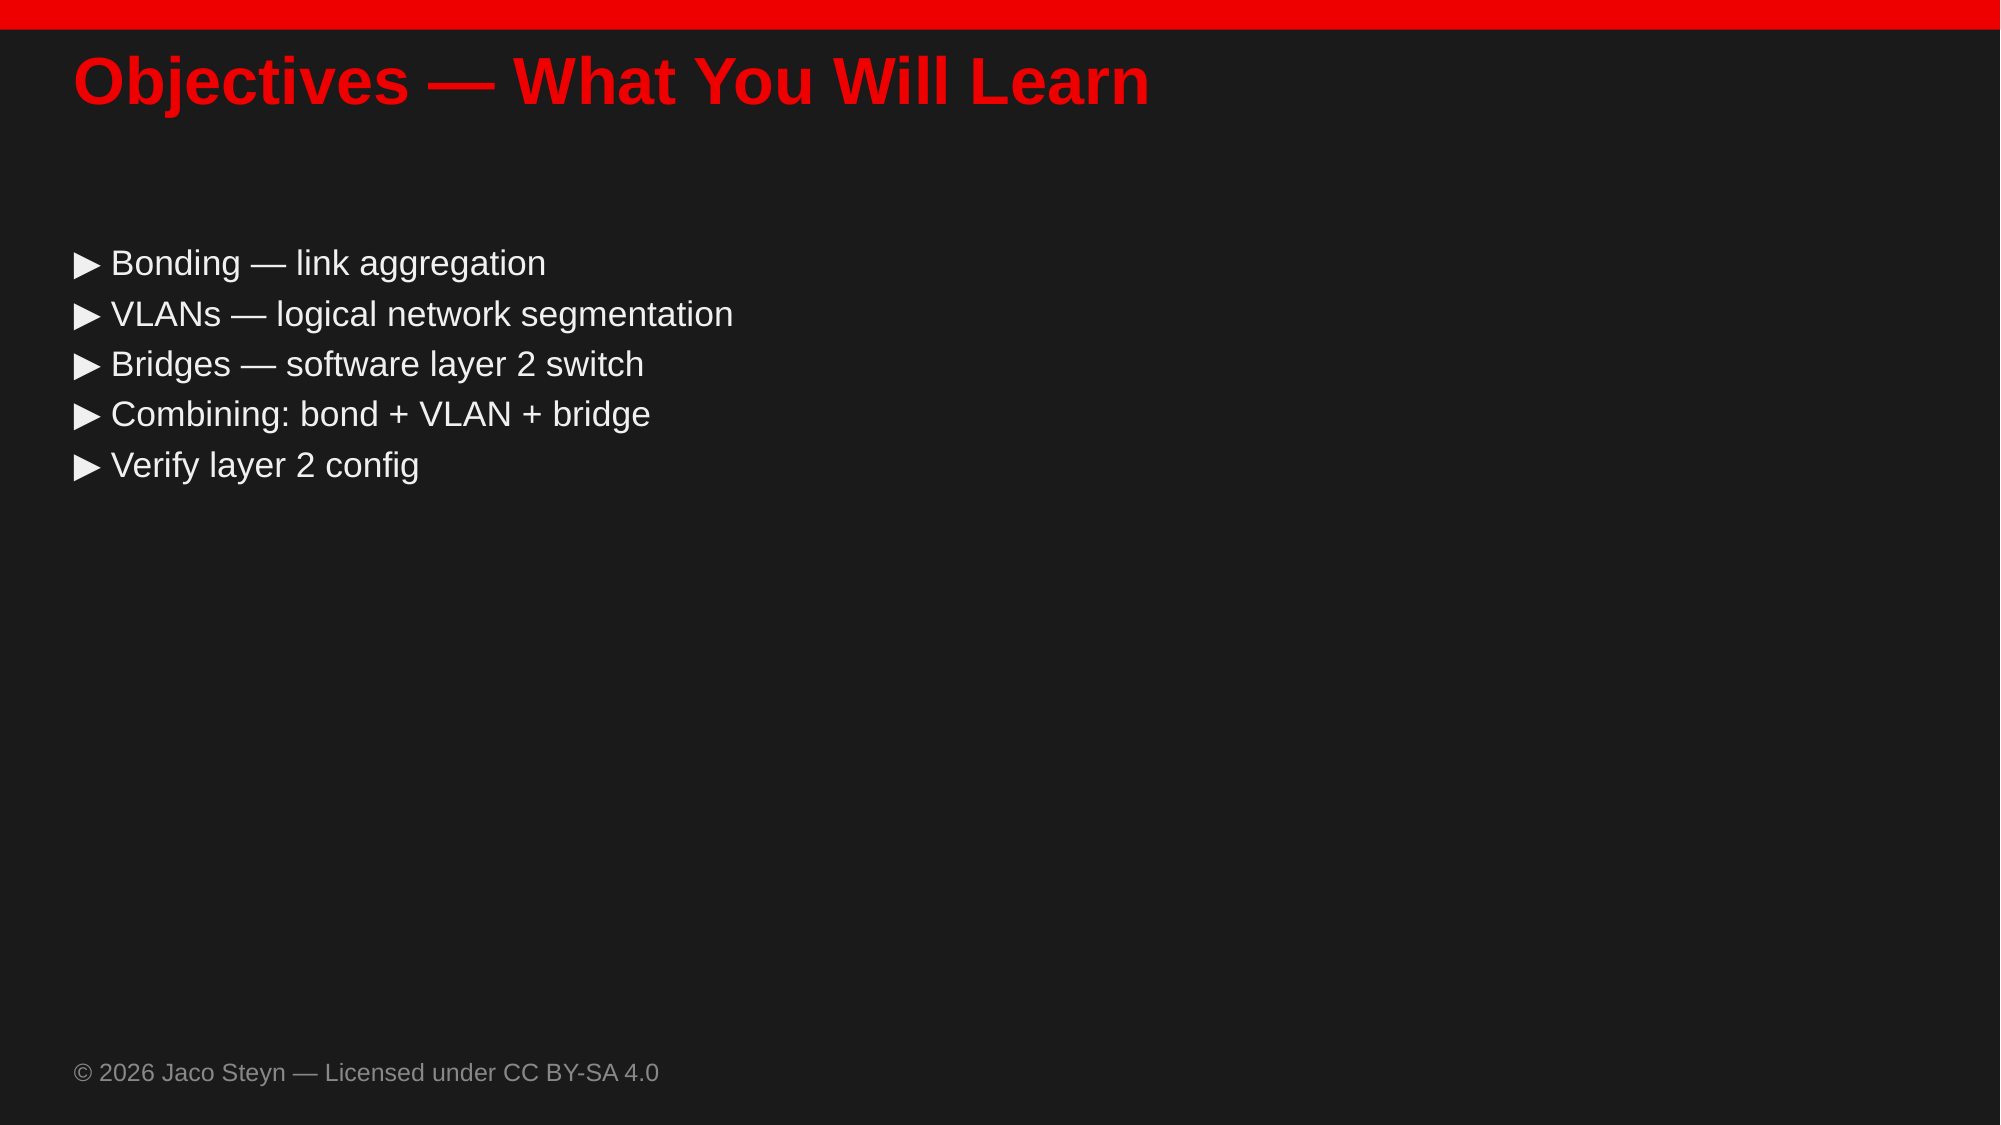

Objectives — What You Will Learn
▶ Bonding — link aggregation
▶ VLANs — logical network segmentation
▶ Bridges — software layer 2 switch
▶ Combining: bond + VLAN + bridge
▶ Verify layer 2 config
© 2026 Jaco Steyn — Licensed under CC BY-SA 4.0